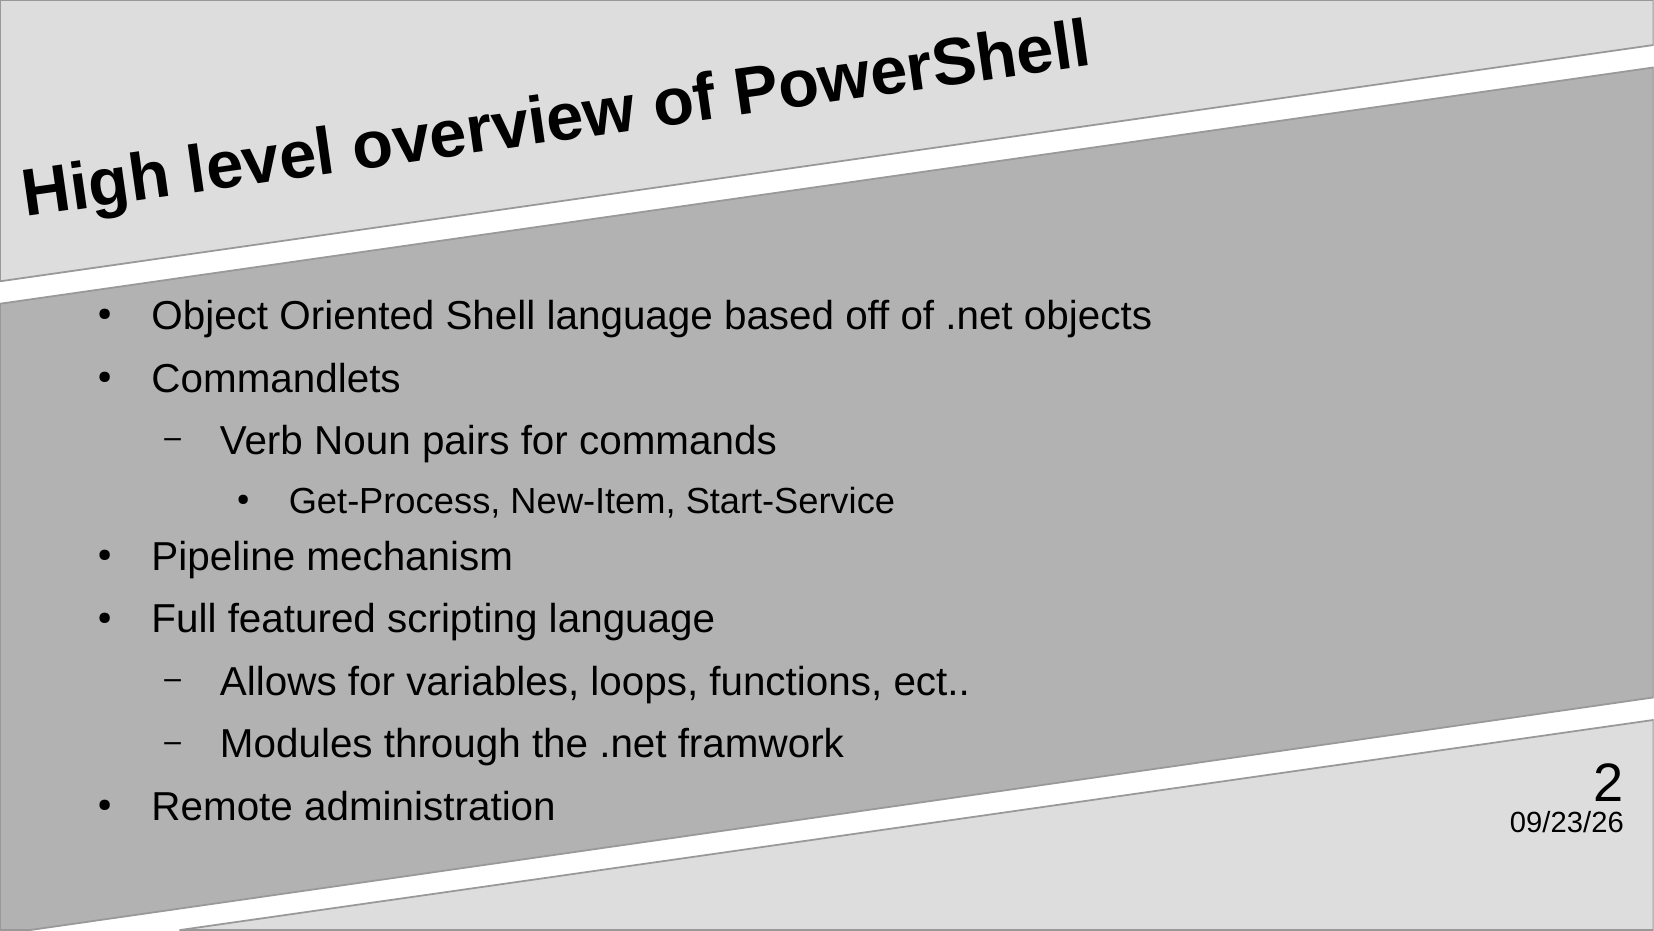

# High level overview of PowerShell
Object Oriented Shell language based off of .net objects
Commandlets
Verb Noun pairs for commands
Get-Process, New-Item, Start-Service
Pipeline mechanism
Full featured scripting language
Allows for variables, loops, functions, ect..
Modules through the .net framwork
Remote administration
2